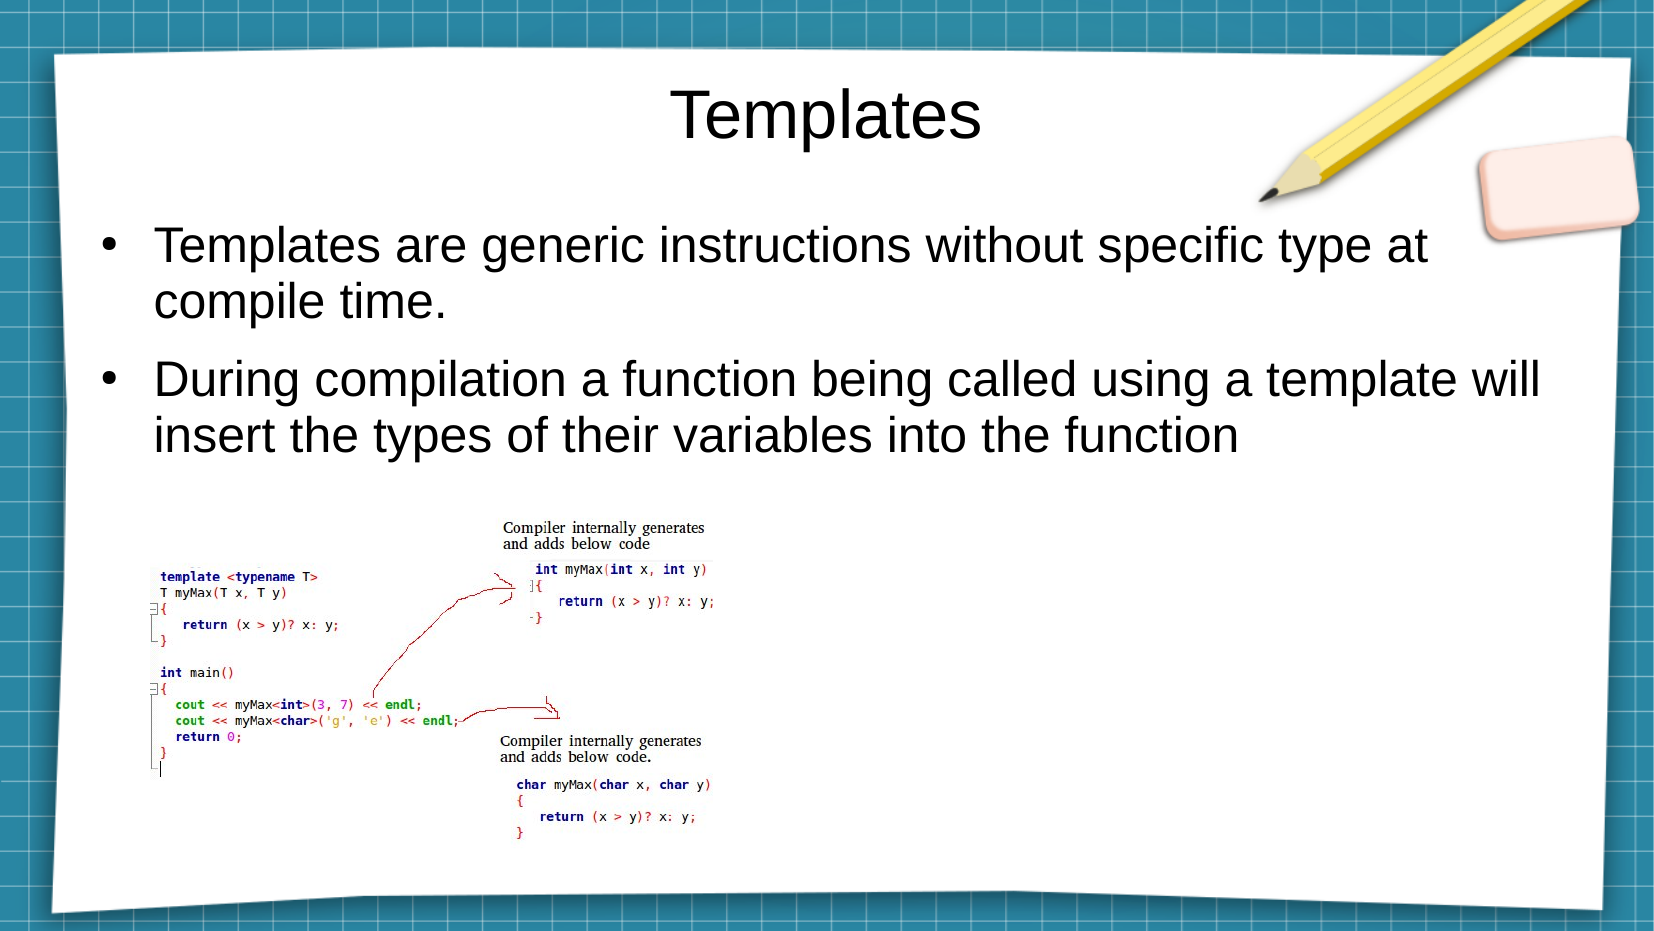

# Templates
Templates are generic instructions without specific type at compile time.
During compilation a function being called using a template will insert the types of their variables into the function